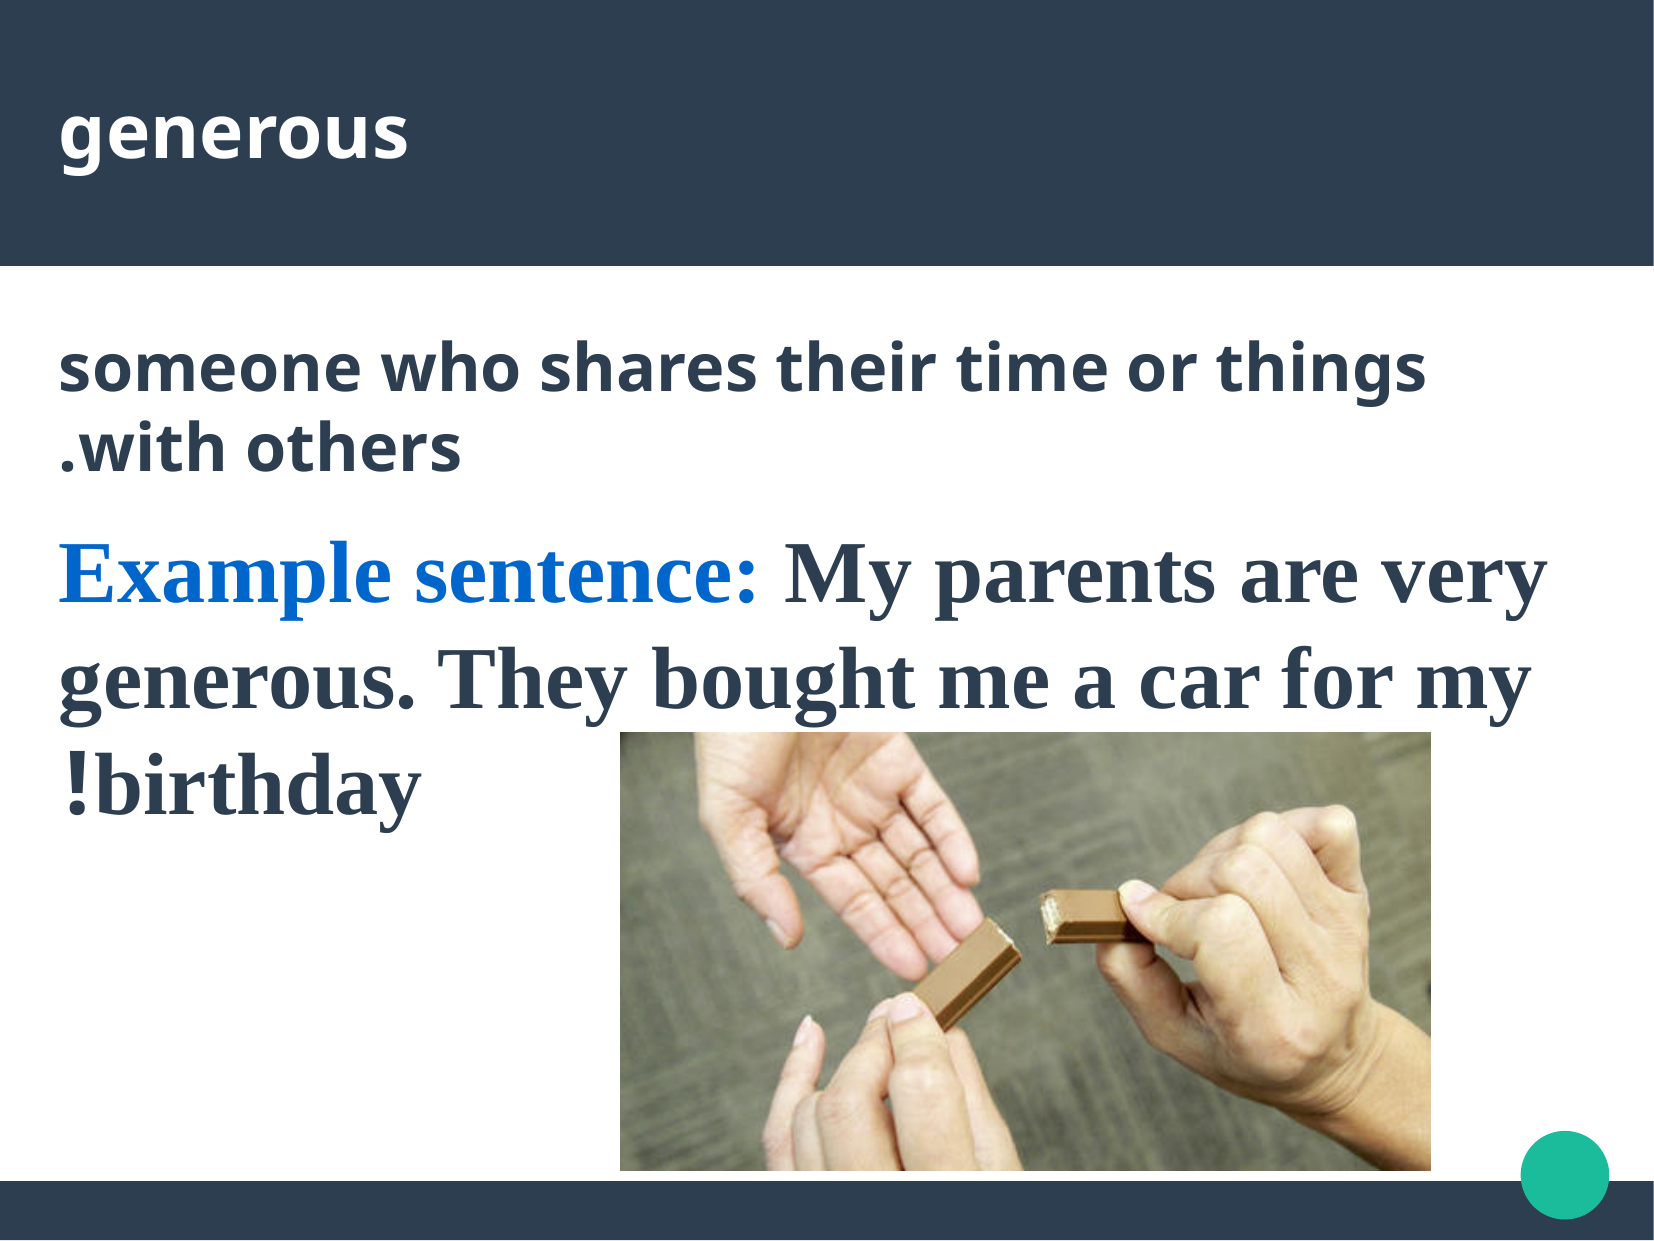

# generous
someone who shares their time or things with others.
Example sentence: My parents are very generous. They bought me a car for my birthday!